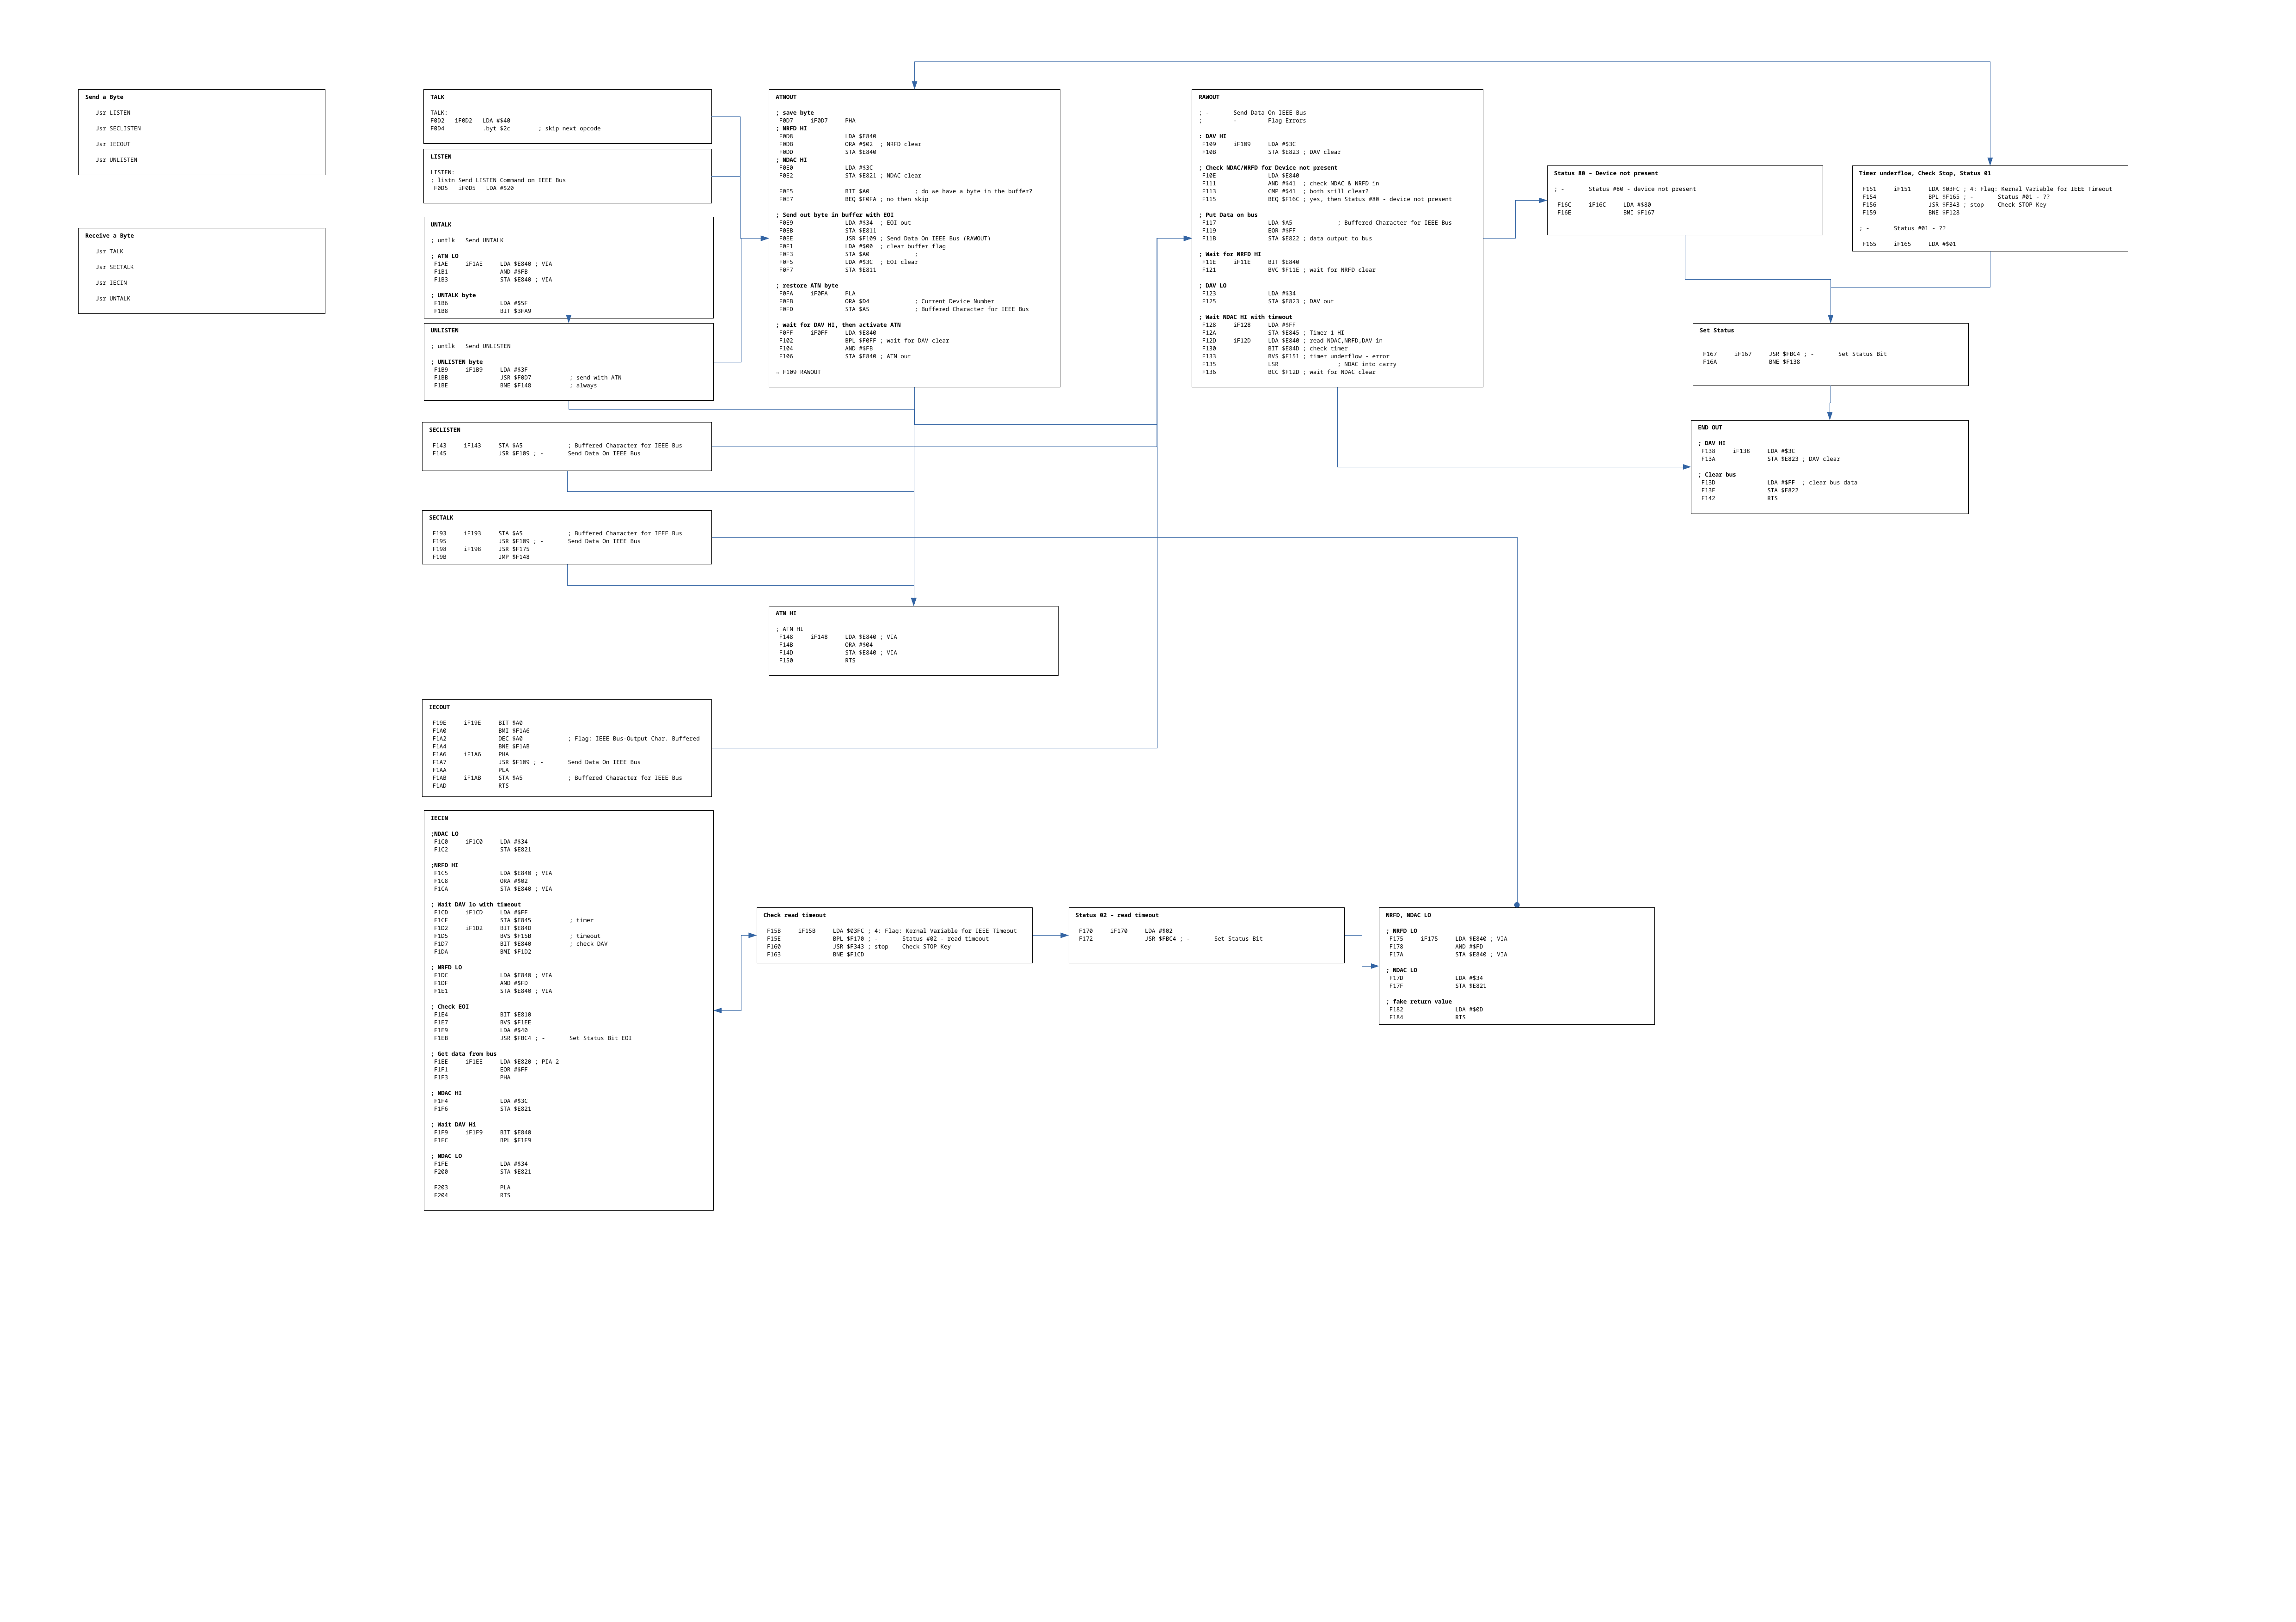

Send a Byte
 Jsr LISTEN
 Jsr SECLISTEN
 Jsr IECOUT
 Jsr UNLISTEN
TALK
TALK:
F0D2 iF0D2 LDA #$40
F0D4 .byt $2c ; skip next opcode
ATNOUT
; save byte
 F0D7	iF0D7	PHA
; NRFD HI
 F0D8		LDA $E840
 F0DB		ORA #$02	; NRFD clear
 F0DD		STA $E840
; NDAC HI
 F0E0		LDA #$3C
 F0E2		STA $E821	; NDAC clear
 F0E5		BIT $A0		; do we have a byte in the buffer?
 F0E7		BEQ $F0FA	; no then skip
; Send out byte in buffer with EOI
 F0E9		LDA #$34	; EOI out
 F0EB		STA $E811
 F0EE		JSR $F109	; Send Data On IEEE Bus (RAWOUT)
 F0F1		LDA #$00	; clear buffer flag
 F0F3		STA $A0		;
 F0F5		LDA #$3C	; EOI clear
 F0F7		STA $E811
; restore ATN byte
 F0FA	iF0FA	PLA
 F0FB		ORA $D4		; Current Device Number
 F0FD		STA $A5		; Buffered Character for IEEE Bus
; wait for DAV HI, then activate ATN
 F0FF	iF0FF	LDA $E840
 F102		BPL $F0FF	; wait for DAV clear
 F104		AND #$FB
 F106		STA $E840	; ATN out
→ F109 RAWOUT
RAWOUT
; -	Send Data On IEEE Bus
;	-	Flag Errors
: DAV HI
 F109	iF109	LDA #$3C
 F10B		STA $E823	; DAV clear
; Check NDAC/NRFD for Device not present
 F10E		LDA $E840
 F111		AND #$41	; check NDAC & NRFD in
 F113		CMP #$41	; both still clear?
 F115		BEQ $F16C	; yes, then Status #80 - device not present
; Put Data on bus
 F117		LDA $A5		; Buffered Character for IEEE Bus
 F119		EOR #$FF
 F11B		STA $E822	; data output to bus
; Wait for NRFD HI
 F11E	iF11E	BIT $E840
 F121		BVC $F11E	; wait for NRFD clear
; DAV LO
 F123		LDA #$34
 F125		STA $E823	; DAV out
; Wait NDAC HI with timeout
 F128	iF128	LDA #$FF
 F12A		STA $E845	; Timer 1 HI
 F12D	iF12D	LDA $E840	; read NDAC,NRFD,DAV in
 F130		BIT $E84D	; check timer
 F133		BVS $F151	; timer underflow - error
 F135		LSR		; NDAC into carry
 F136		BCC $F12D	; wait for NDAC clear
LISTEN
LISTEN:
; listn Send LISTEN Command on IEEE Bus
 F0D5 iF0D5 LDA #$20
Status 80 – Device not present
; -	Status #80 - device not present
 F16C	iF16C	LDA #$80
 F16E		BMI $F167
Timer underflow, Check Stop, Status 01
 F151	iF151	LDA $03FC	; 4: Flag: Kernal Variable for IEEE Timeout
 F154		BPL $F165	; -	Status #01 - ??
 F156		JSR $F343	; stop	Check STOP Key
 F159		BNE $F128
; -	Status #01 - ??
 F165	iF165	LDA #$01
UNTALK
; untlk	Send UNTALK
; ATN LO
 F1AE	iF1AE	LDA $E840	; VIA
 F1B1		AND #$FB
 F1B3		STA $E840	; VIA
; UNTALK byte
 F1B6		LDA #$5F
 F1B8		BIT $3FA9
Receive a Byte
 Jsr TALK
 Jsr SECTALK
 Jsr IECIN
 Jsr UNTALK
UNLISTEN
; untlk	Send UNLISTEN
; UNLISTEN byte
 F1B9	iF1B9	LDA #$3F
 F1BB		JSR $F0D7		; send with ATN
 F1BE		BNE $F148		; always
Set Status
 F167	iF167	JSR $FBC4	; -	Set Status Bit
 F16A		BNE $F138
END OUT
; DAV HI
 F138	iF138	LDA #$3C
 F13A		STA $E823	; DAV clear
; Clear bus
 F13D		LDA #$FF	; clear bus data
 F13F		STA $E822
 F142		RTS
SECLISTEN
 F143	iF143	STA $A5		; Buffered Character for IEEE Bus
 F145		JSR $F109	; -	Send Data On IEEE Bus
SECTALK
 F193	iF193	STA $A5		; Buffered Character for IEEE Bus
 F195		JSR $F109	; -	Send Data On IEEE Bus
 F198	iF198	JSR $F175
 F19B		JMP $F148
ATN HI
; ATN HI
 F148	iF148	LDA $E840	; VIA
 F14B		ORA #$04
 F14D		STA $E840	; VIA
 F150		RTS
IECOUT
 F19E	iF19E	BIT $A0
 F1A0		BMI $F1A6
 F1A2		DEC $A0		; Flag: IEEE Bus-Output Char. Buffered
 F1A4		BNE $F1AB
 F1A6	iF1A6	PHA
 F1A7		JSR $F109	; -	Send Data On IEEE Bus
 F1AA		PLA
 F1AB	iF1AB	STA $A5		; Buffered Character for IEEE Bus
 F1AD		RTS
IECIN
;NDAC LO
 F1C0	iF1C0	LDA #$34
 F1C2		STA $E821
;NRFD HI
 F1C5		LDA $E840	; VIA
 F1C8		ORA #$02
 F1CA		STA $E840	; VIA
; Wait DAV lo with timeout
 F1CD	iF1CD	LDA #$FF
 F1CF		STA $E845		; timer
 F1D2	iF1D2	BIT $E84D
 F1D5		BVS $F15B		; timeout
 F1D7		BIT $E840		; check DAV
 F1DA		BMI $F1D2
; NRFD LO
 F1DC		LDA $E840	; VIA
 F1DF		AND #$FD
 F1E1		STA $E840	; VIA
; Check EOI
 F1E4		BIT $E810
 F1E7		BVS $F1EE
 F1E9		LDA #$40
 F1EB		JSR $FBC4	; -	Set Status Bit EOI
; Get data from bus
 F1EE	iF1EE	LDA $E820	; PIA 2
 F1F1		EOR #$FF
 F1F3		PHA
; NDAC HI
 F1F4		LDA #$3C
 F1F6		STA $E821
; Wait DAV Hi
 F1F9	iF1F9	BIT $E840
 F1FC		BPL $F1F9
; NDAC LO
 F1FE		LDA #$34
 F200		STA $E821
 F203		PLA
 F204		RTS
Check read timeout
 F15B	iF15B	LDA $03FC	; 4: Flag: Kernal Variable for IEEE Timeout
 F15E		BPL $F170	; -	Status #02 - read timeout
 F160		JSR $F343	; stop	Check STOP Key
 F163		BNE $F1CD
Status 02 – read timeout
 F170	iF170	LDA #$02
 F172		JSR $FBC4	; -	Set Status Bit
NRFD, NDAC LO
; NRFD LO
 F175	iF175	LDA $E840	; VIA
 F178		AND #$FD
 F17A		STA $E840	; VIA
; NDAC LO
 F17D		LDA #$34
 F17F		STA $E821
; fake return value
 F182		LDA #$0D
 F184		RTS